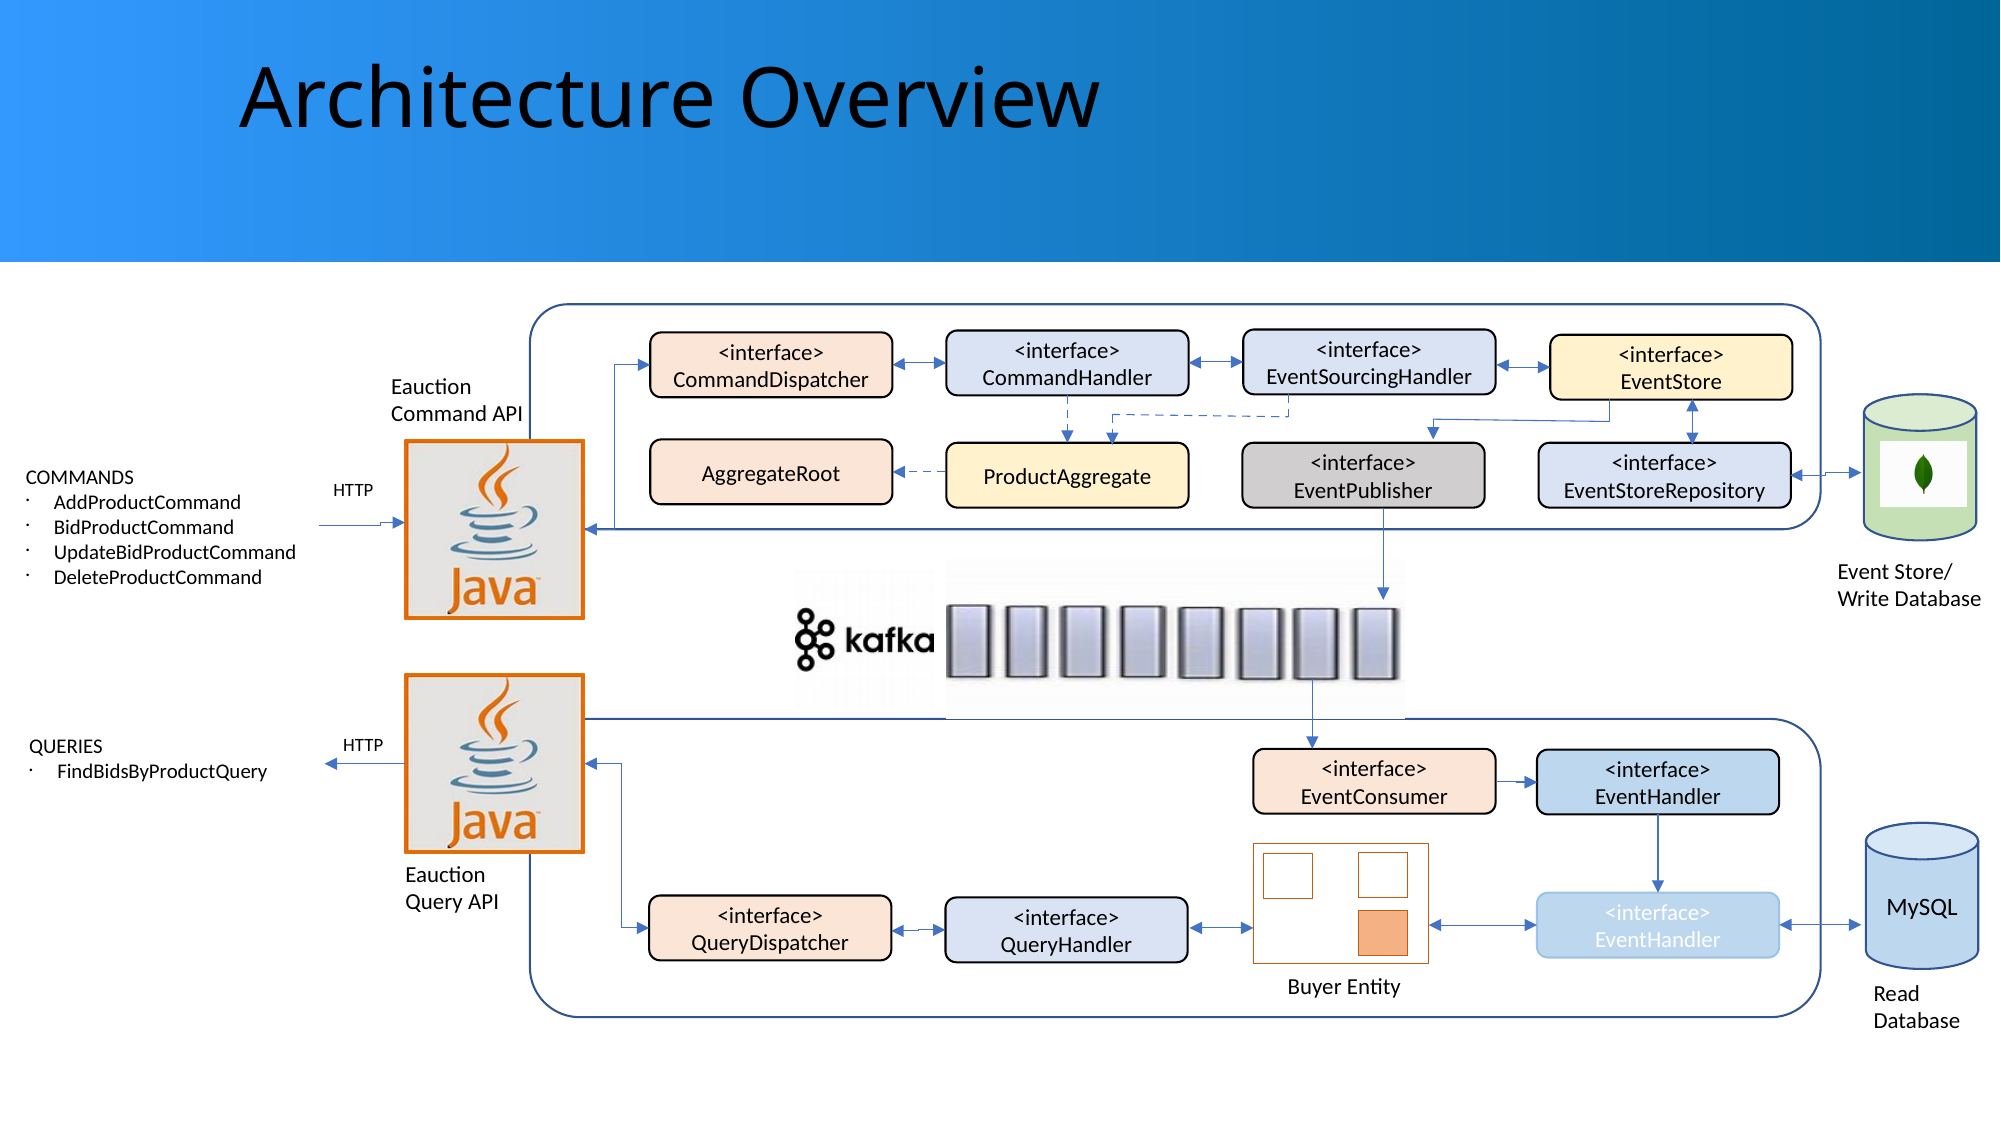

# Architecture Overview
<interface>
EventSourcingHandler
<interface>
CommandHandler
<interface>
CommandDispatcher
<interface>
EventStore
Eauction Command API
AggregateRoot
ProductAggregate
<interface>
EventPublisher
<interface>
EventStoreRepository
COMMANDS
AddProductCommand
BidProductCommand
UpdateBidProductCommand
DeleteProductCommand
HTTP
Event Store/
Write Database
QUERIES
FindBidsByProductQuery
HTTP
<interface>
EventConsumer
<interface>
EventHandler
MySQL
Eauction
Query API
<interface>
EventHandler
<interface>
QueryDispatcher
<interface>
QueryHandler
Buyer Entity
Read Database